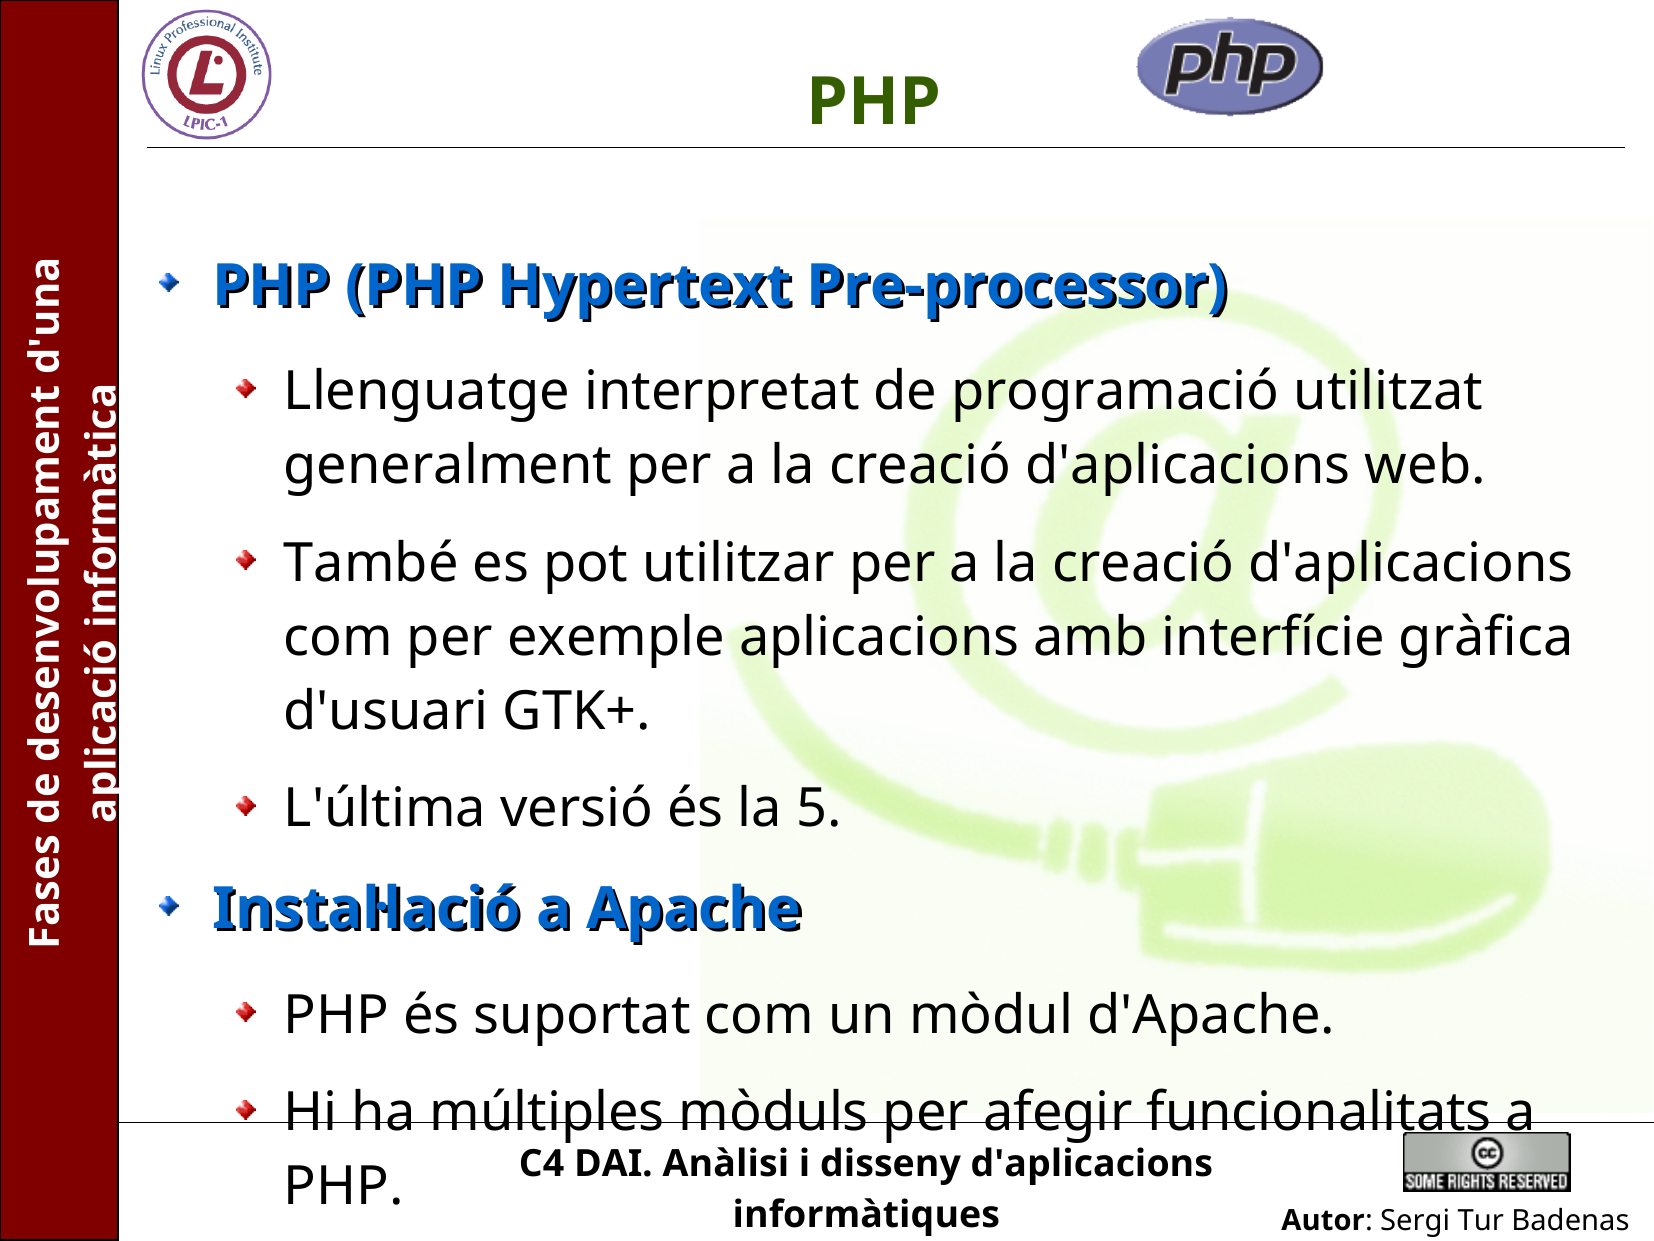

# PHP
PHP (PHP Hypertext Pre-processor)
Llenguatge interpretat de programació utilitzat generalment per a la creació d'aplicacions web.
També es pot utilitzar per a la creació d'aplicacions com per exemple aplicacions amb interfície gràfica d'usuari GTK+.
L'última versió és la 5.
Instal·lació a Apache
PHP és suportat com un mòdul d'Apache.
Hi ha múltiples mòduls per afegir funcionalitats a PHP.